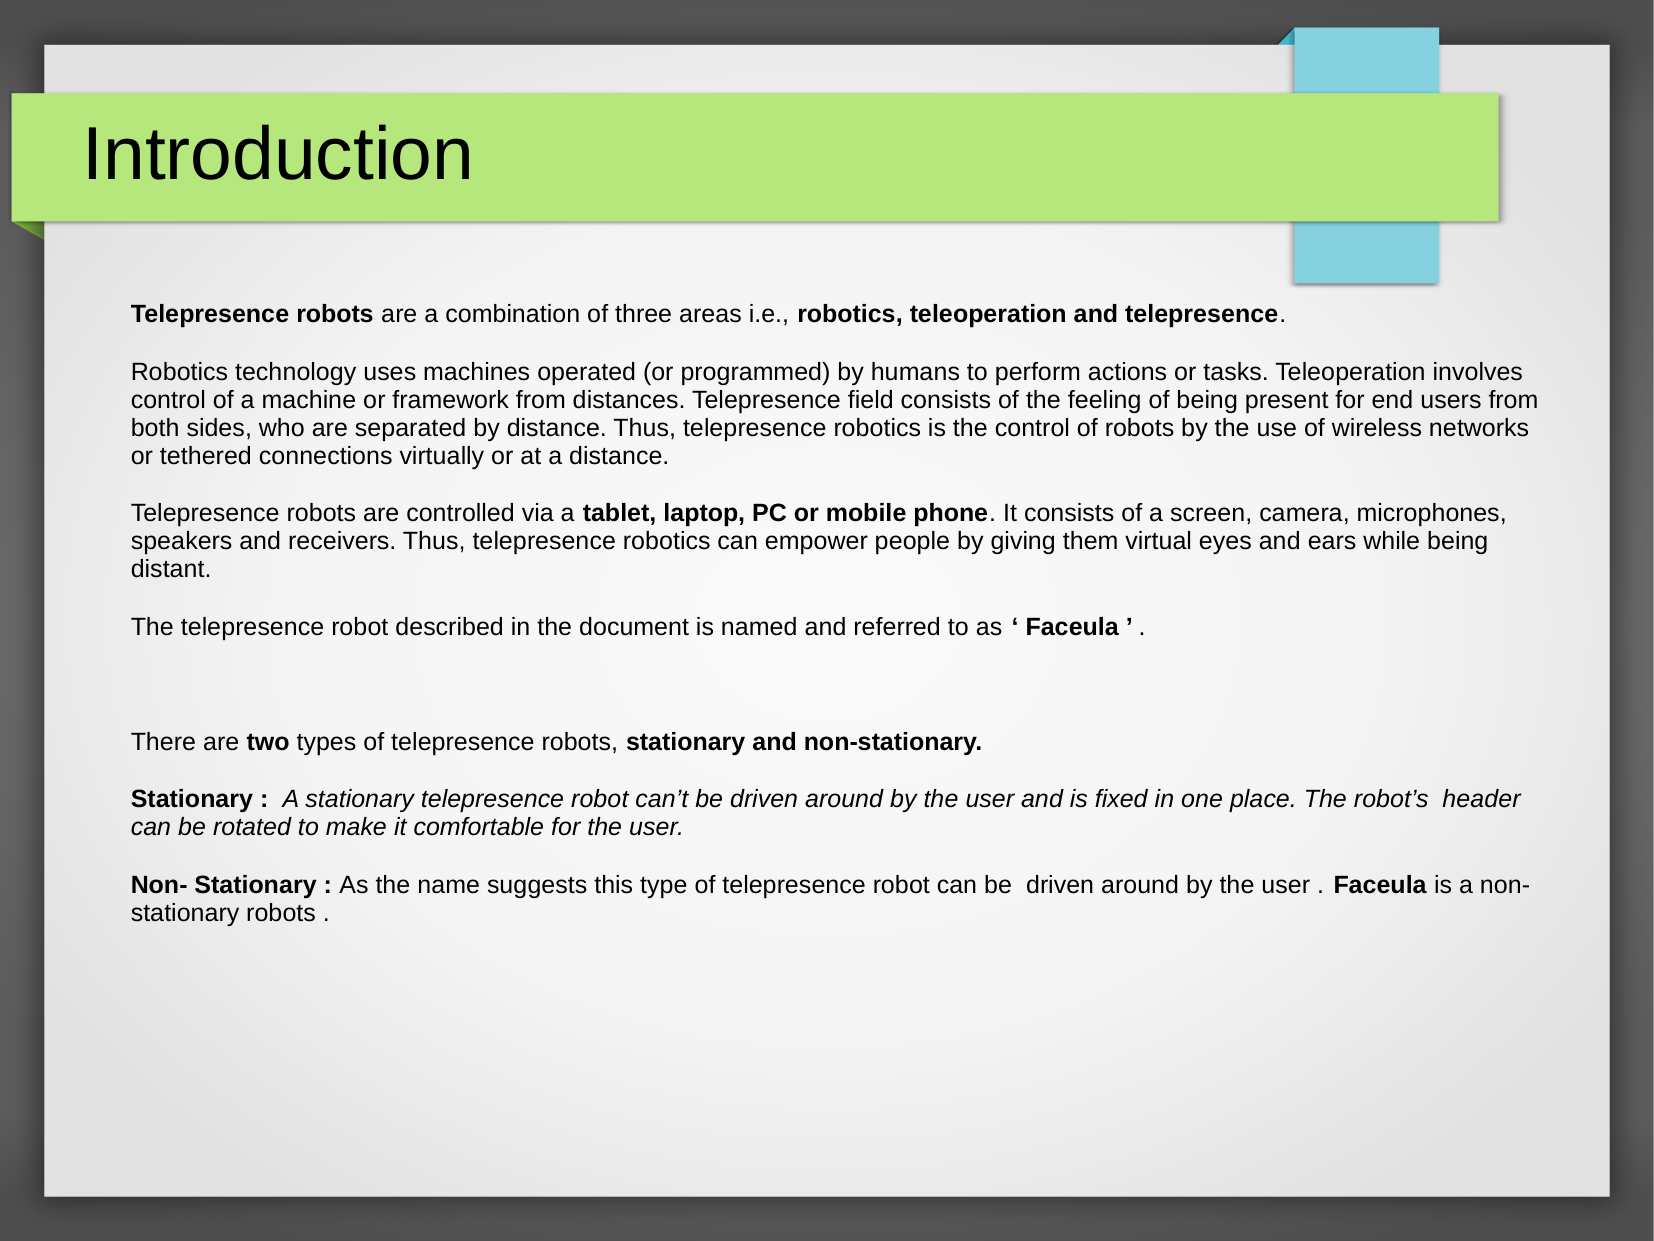

# Introduction
Telepresence robots are a combination of three areas i.e., robotics, teleoperation and telepresence.
Robotics technology uses machines operated (or programmed) by humans to perform actions or tasks. Teleoperation involves control of a machine or framework from distances. Telepresence field consists of the feeling of being present for end users from both sides, who are separated by distance. Thus, telepresence robotics is the control of robots by the use of wireless networks or tethered connections virtually or at a distance.
Telepresence robots are controlled via a tablet, laptop, PC or mobile phone. It consists of a screen, camera, microphones, speakers and receivers. Thus, telepresence robotics can empower people by giving them virtual eyes and ears while being distant.
The telepresence robot described in the document is named and referred to as ‘ Faceula ’ .
There are two types of telepresence robots, stationary and non-stationary.
Stationary : A stationary telepresence robot can’t be driven around by the user and is fixed in one place. The robot’s header can be rotated to make it comfortable for the user.
Non- Stationary : As the name suggests this type of telepresence robot can be driven around by the user . Faceula is a non-stationary robots .